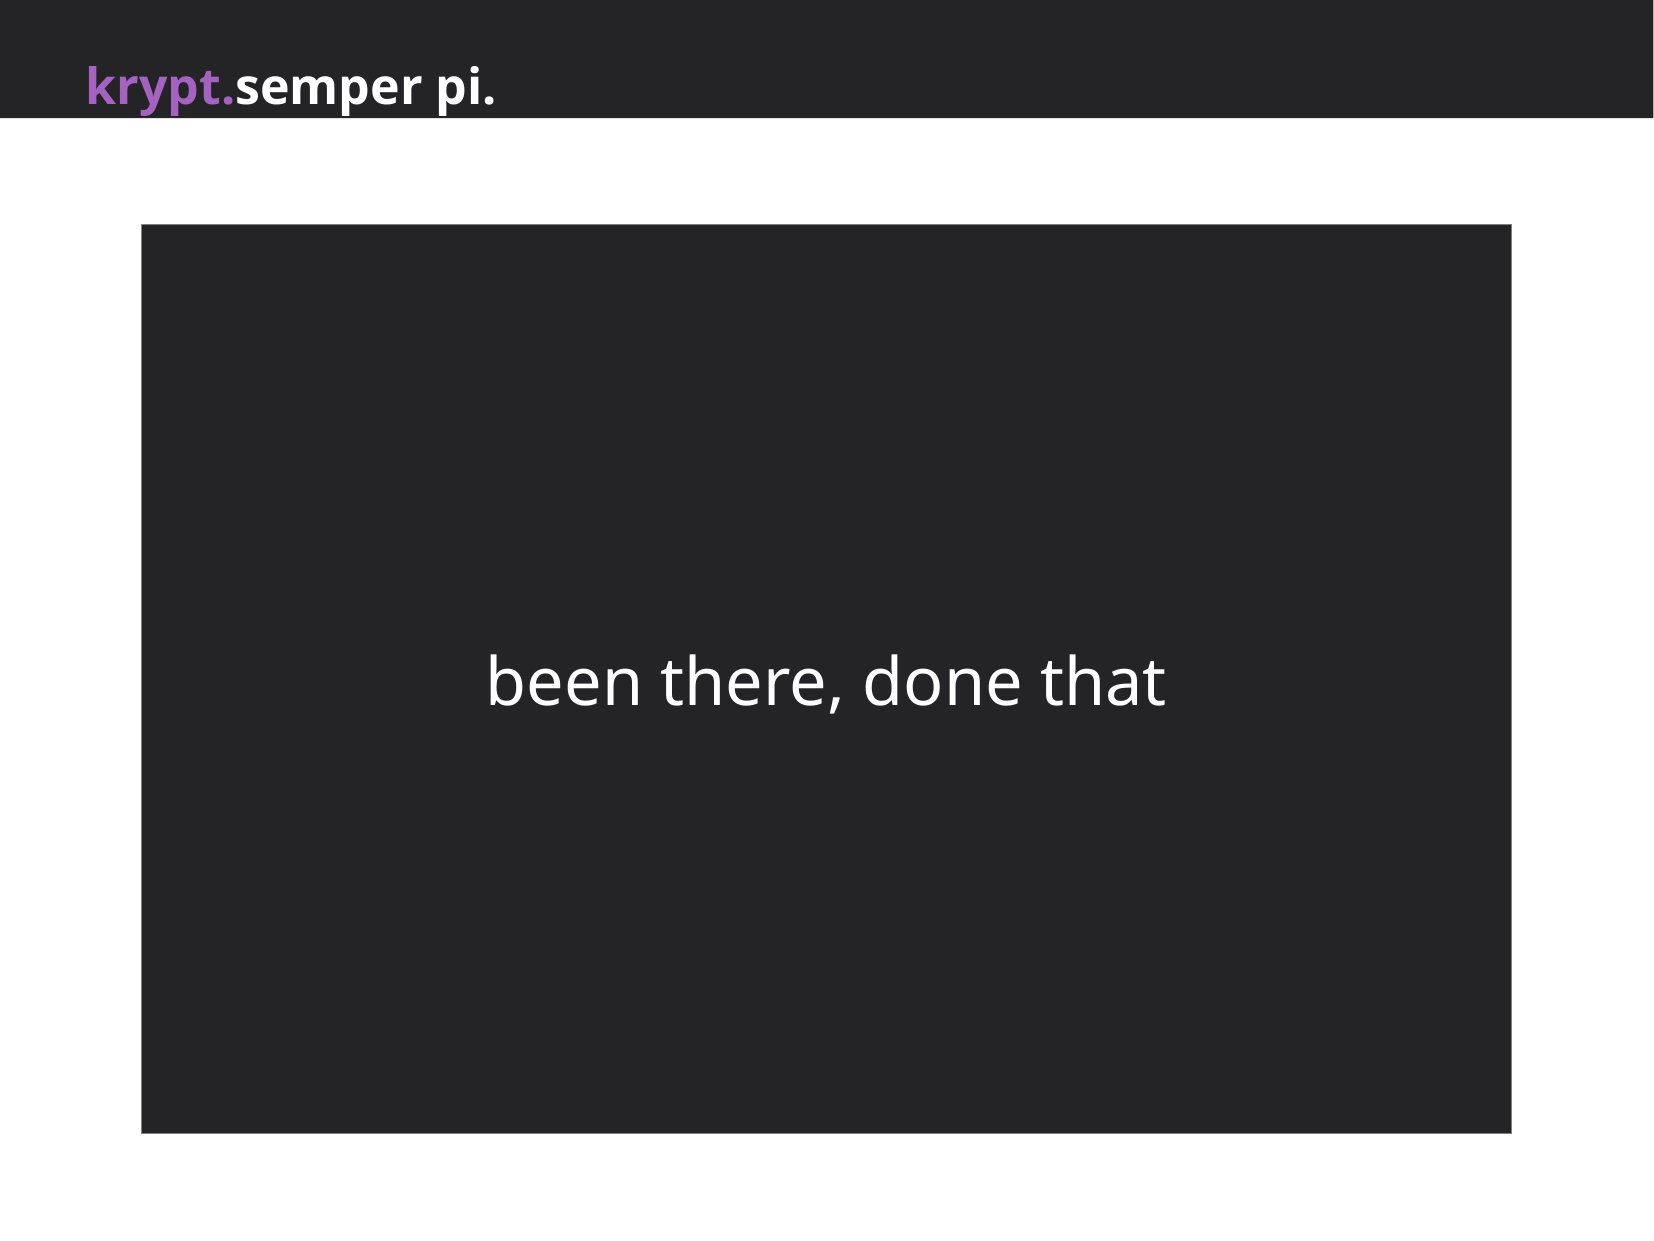

krypt.semper pi.
been there, done that
krypt first of all is a framework